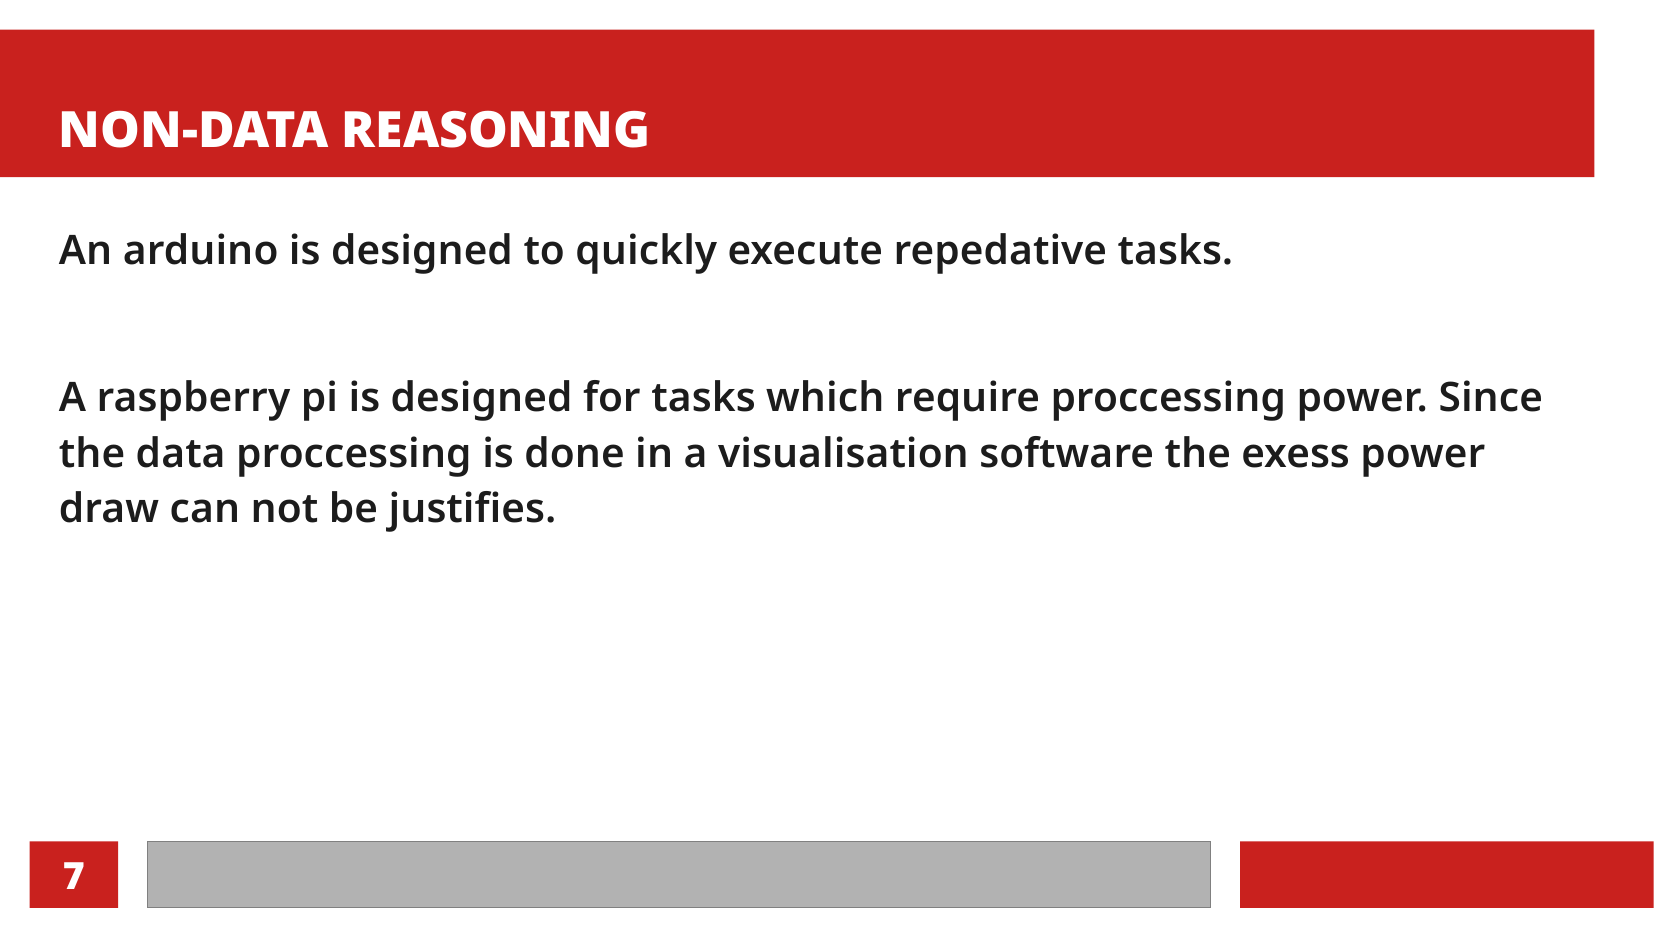

# NON-DATA REASONING
An arduino is designed to quickly execute repedative tasks.
A raspberry pi is designed for tasks which require proccessing power. Since the data proccessing is done in a visualisation software the exess power draw can not be justifies.
7